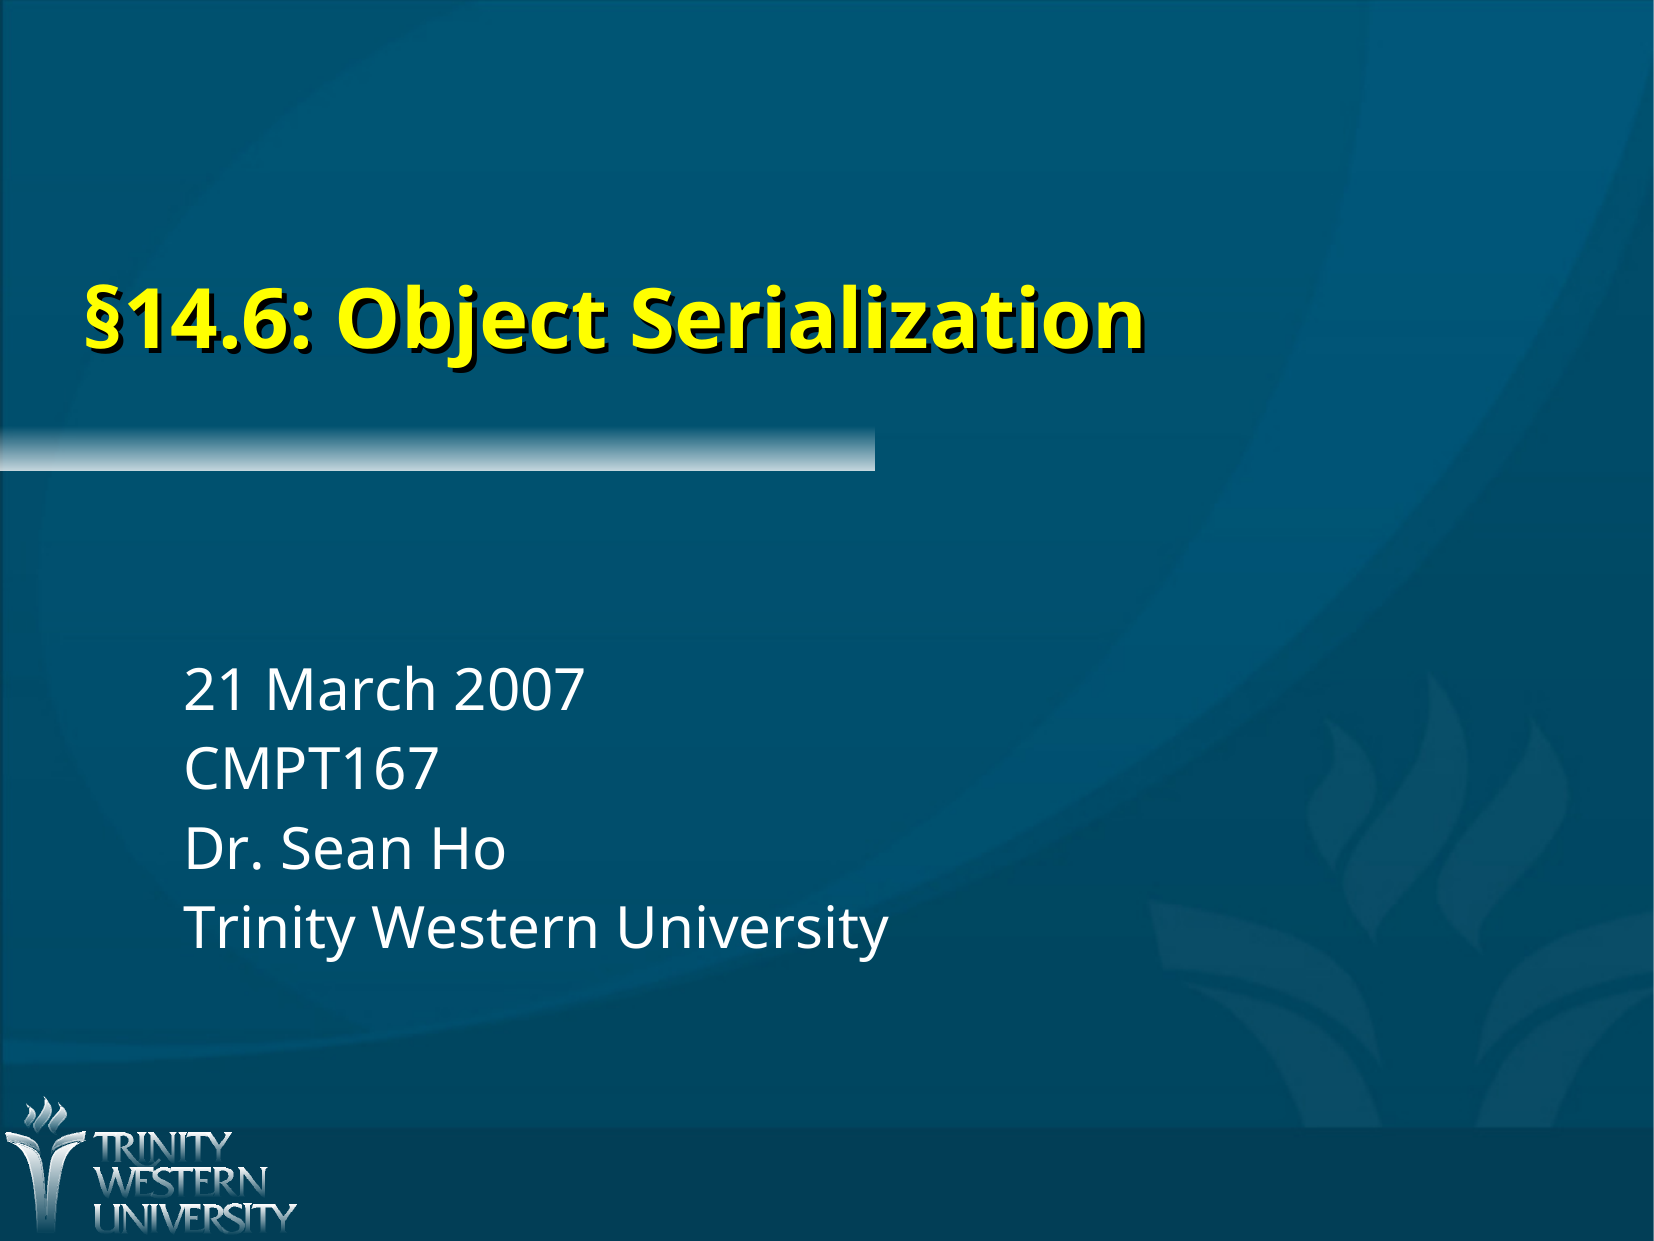

# §14.6: Object Serialization
21 March 2007
CMPT167
Dr. Sean Ho
Trinity Western University